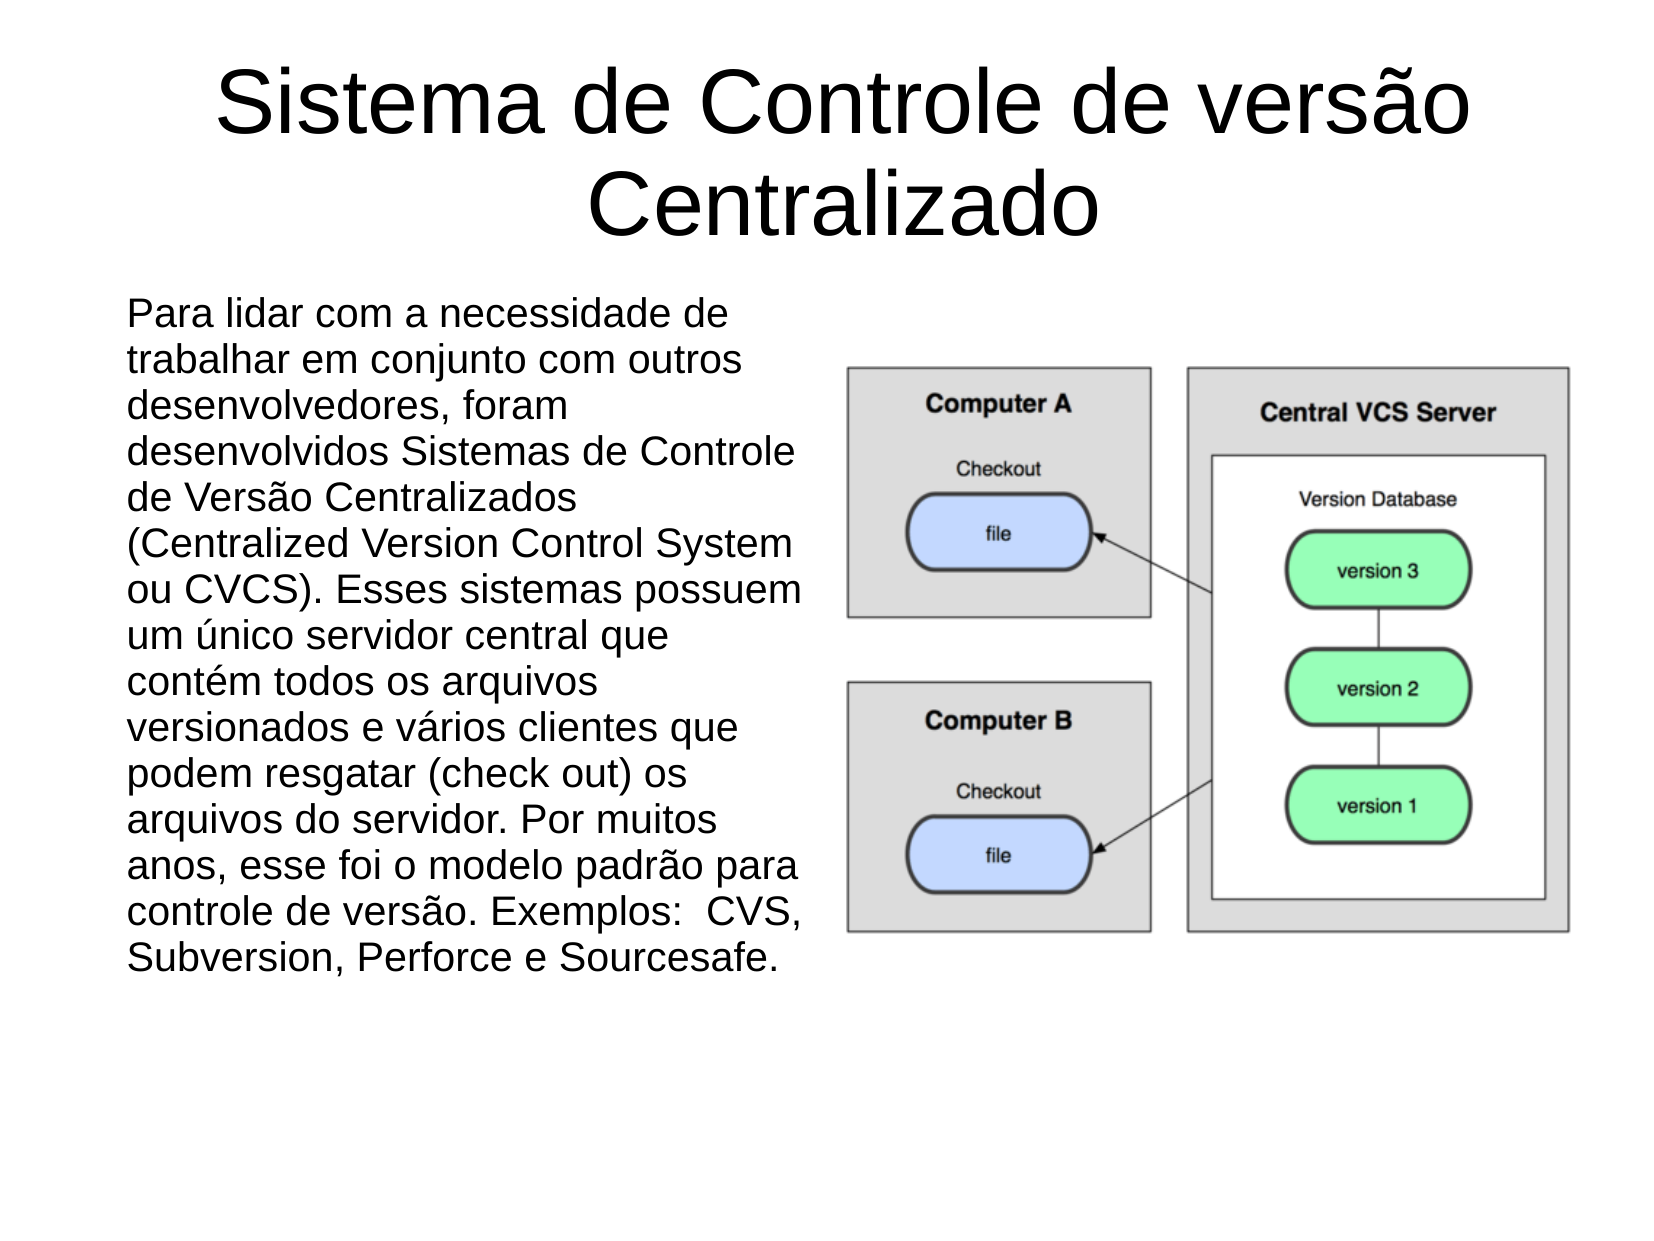

# Sistema de Controle de versão Centralizado
Para lidar com a necessidade de trabalhar em conjunto com outros desenvolvedores, foram desenvolvidos Sistemas de Controle de Versão Centralizados (Centralized Version Control System ou CVCS). Esses sistemas possuem um único servidor central que contém todos os arquivos versionados e vários clientes que podem resgatar (check out) os arquivos do servidor. Por muitos anos, esse foi o modelo padrão para controle de versão. Exemplos: CVS, Subversion, Perforce e Sourcesafe.